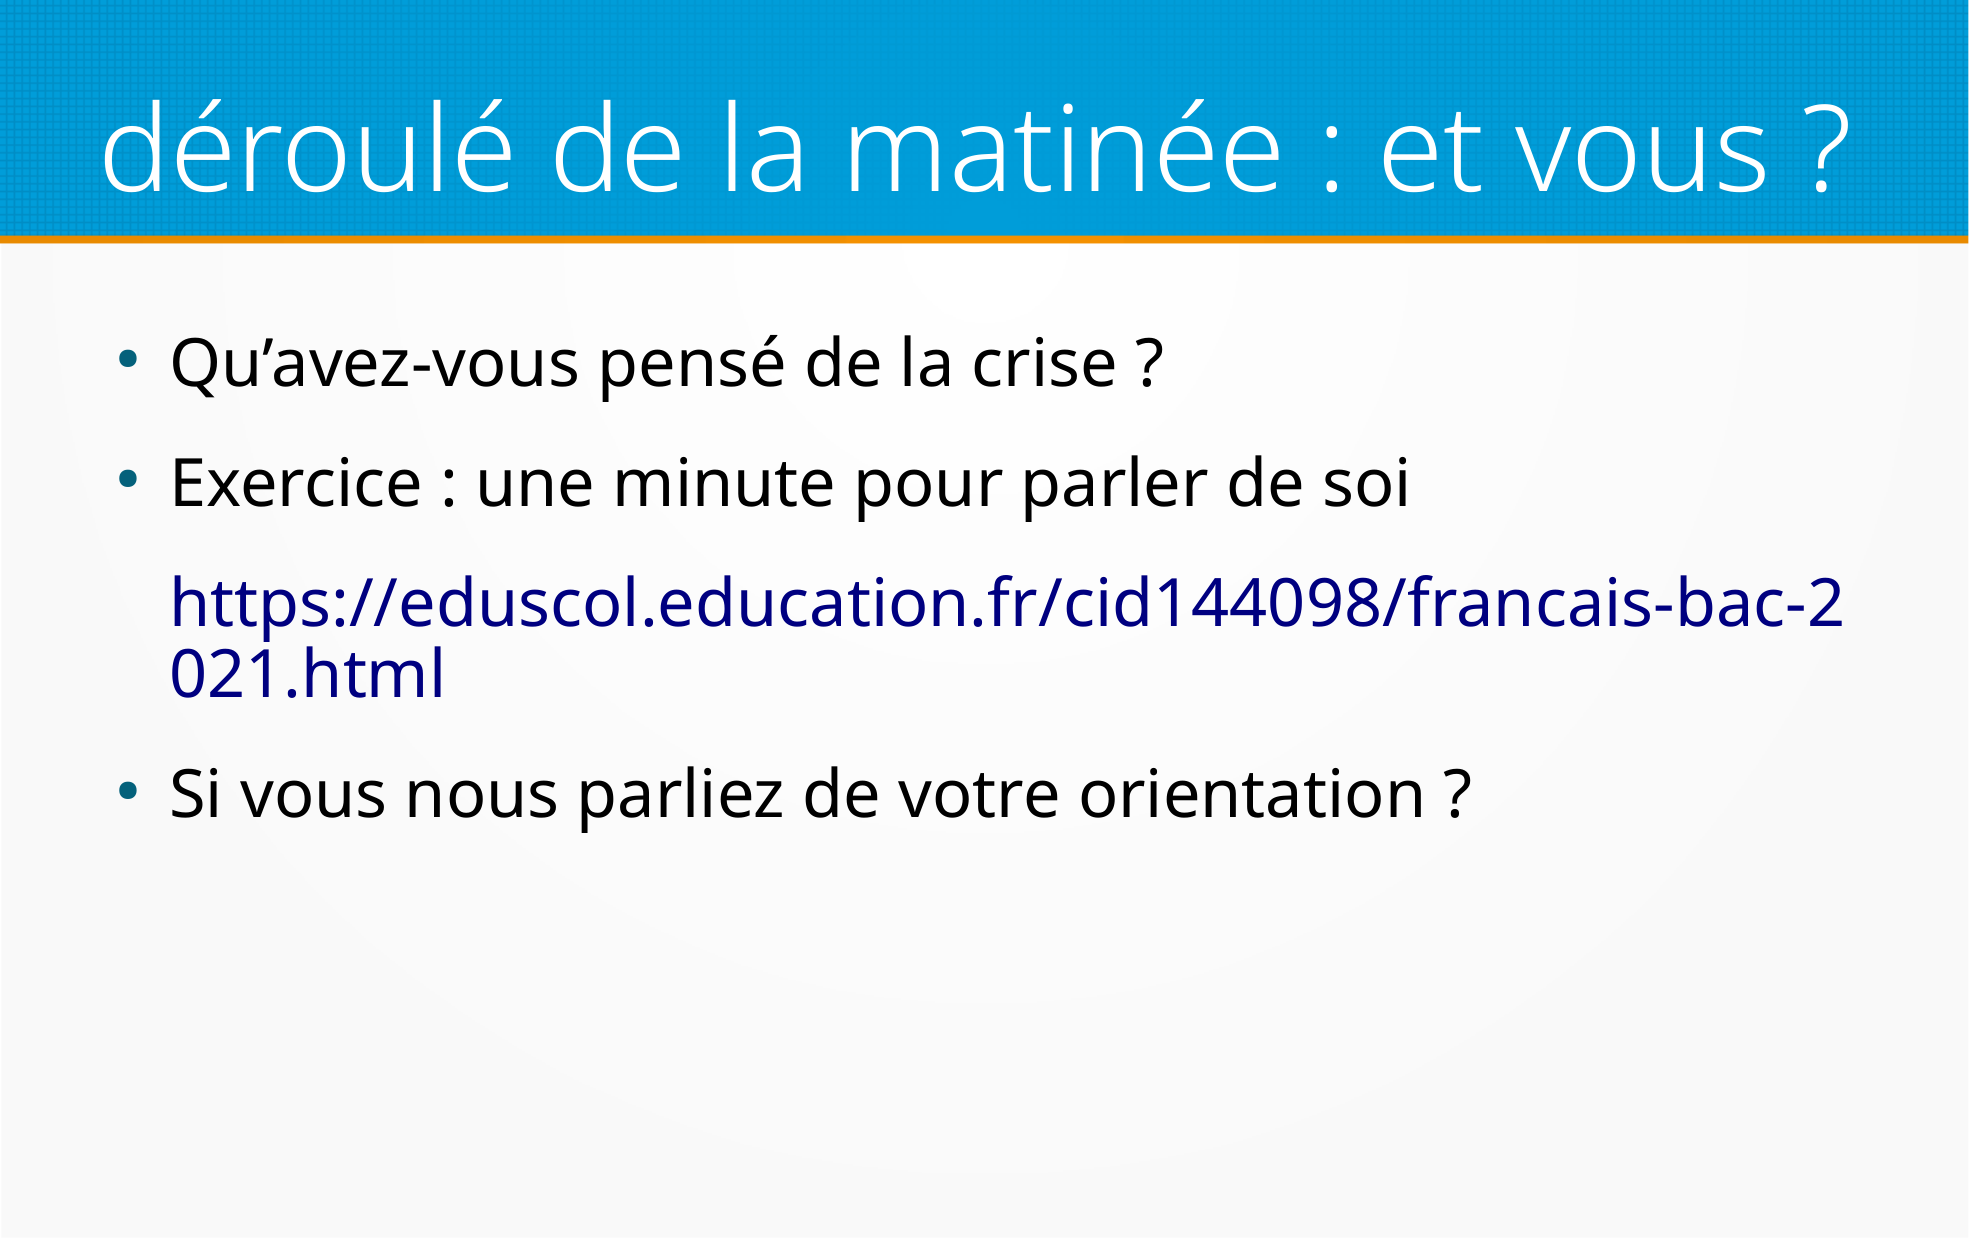

# déroulé de la matinée : et vous ?
Qu’avez-vous pensé de la crise ?
Exercice : une minute pour parler de soi
https://eduscol.education.fr/cid144098/francais-bac-2021.html
Si vous nous parliez de votre orientation ?